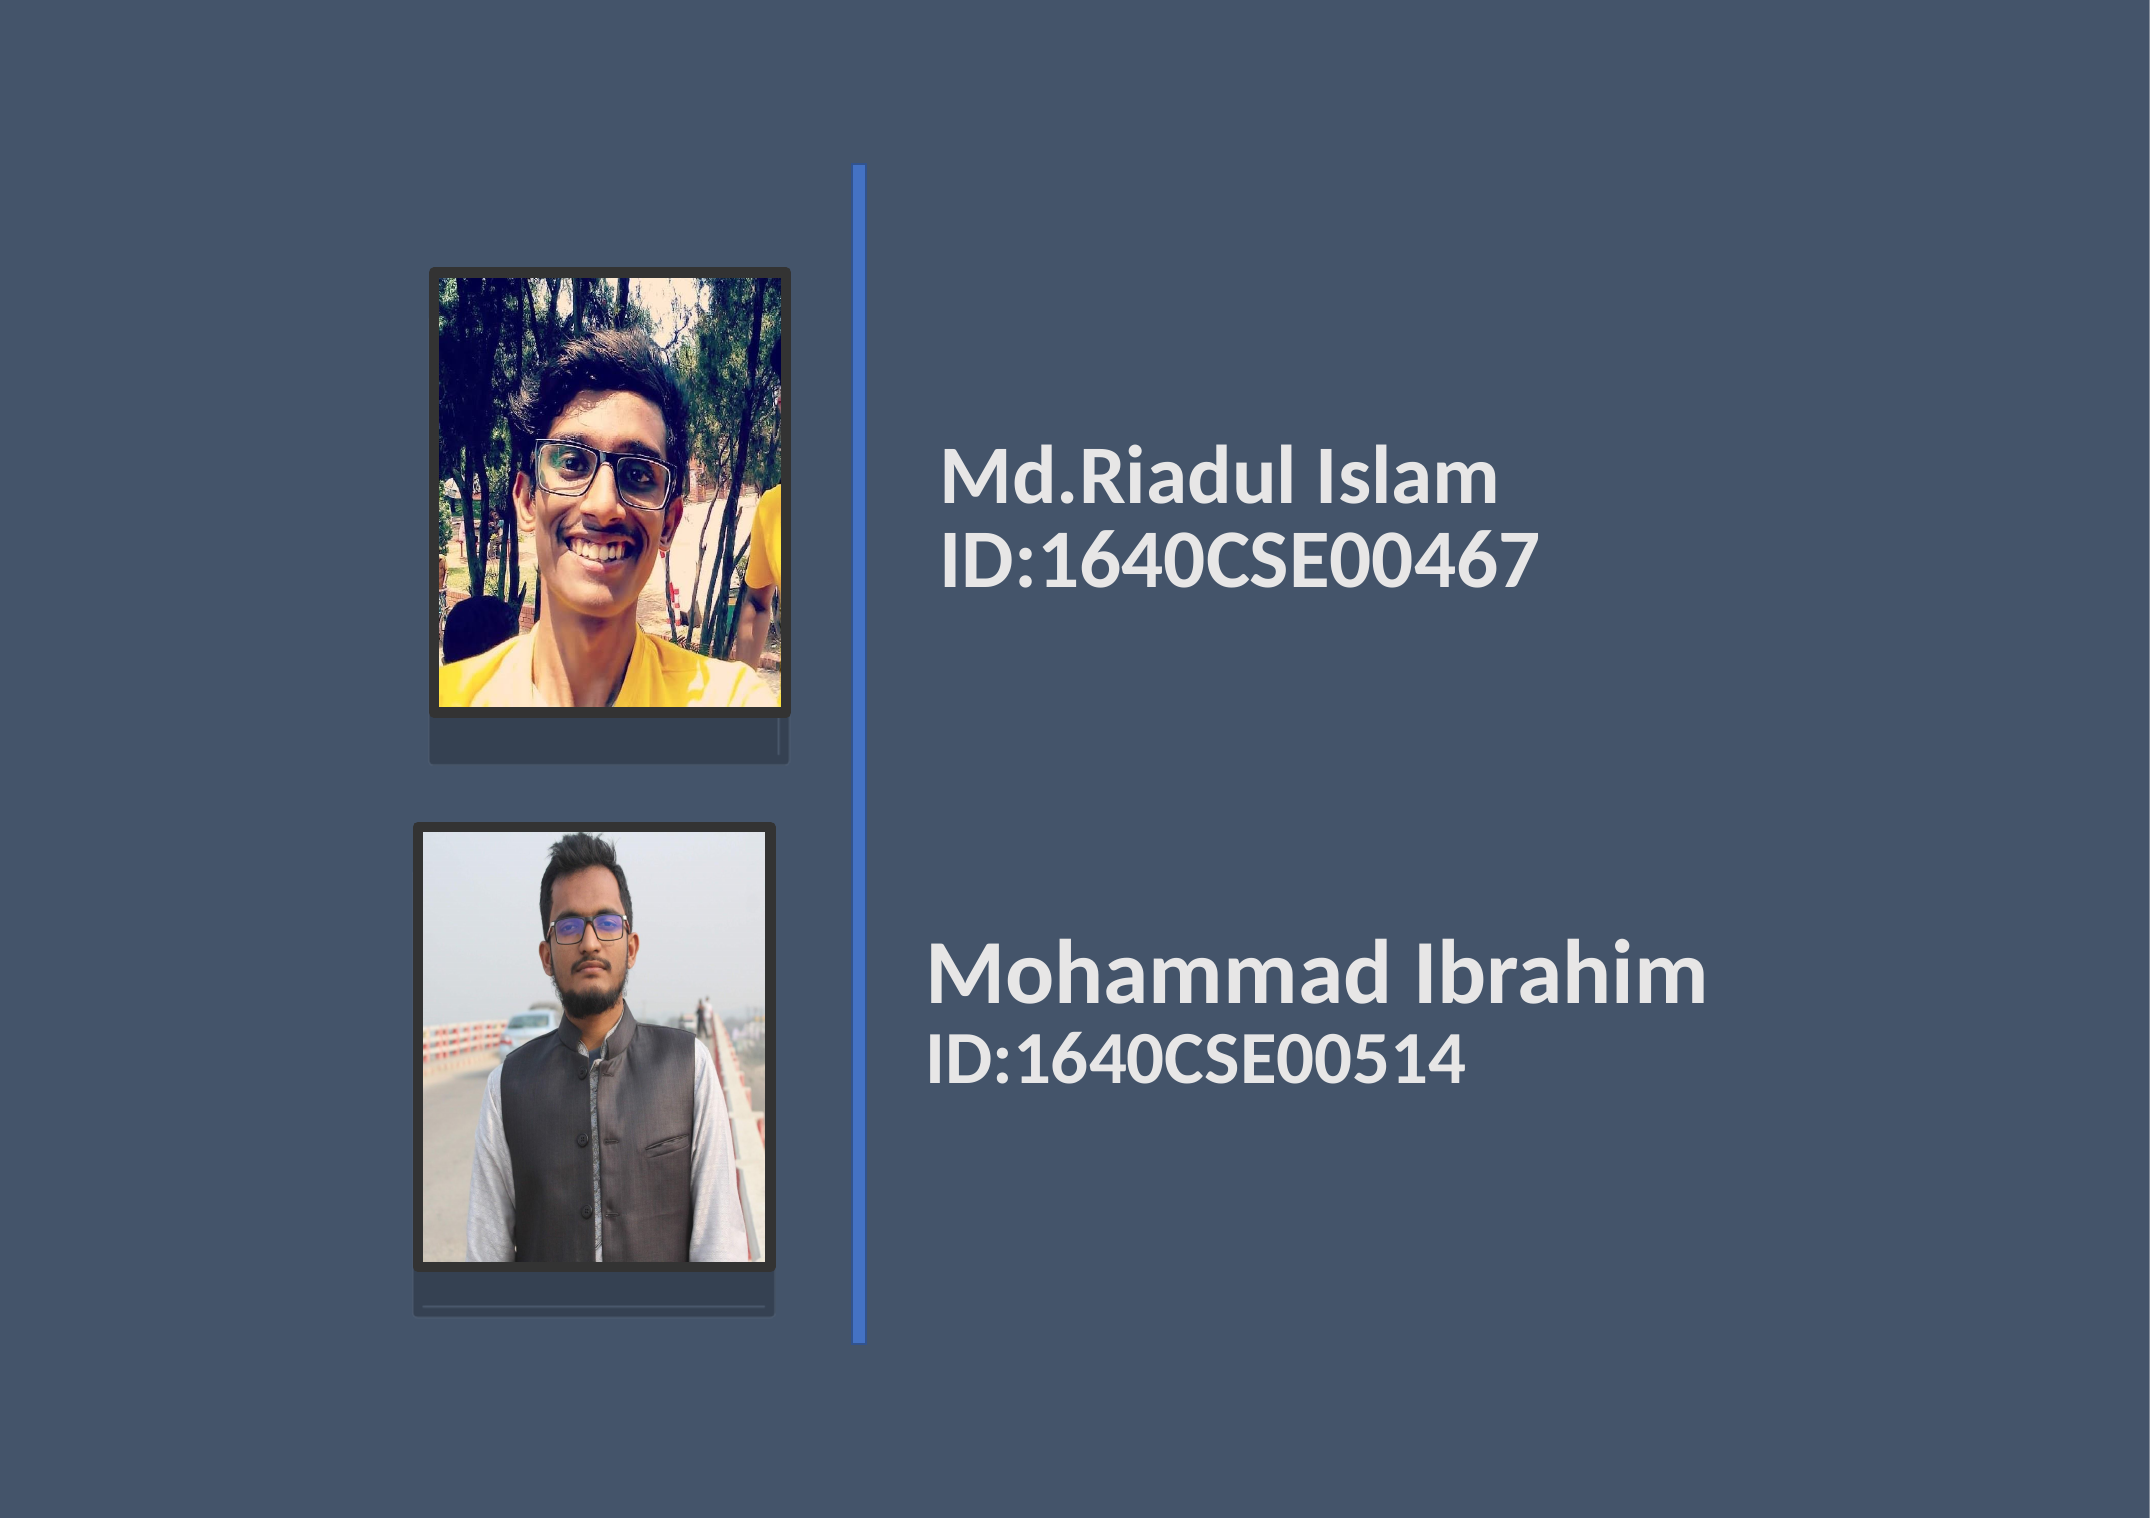

Md.Riadul Islam
ID:1640CSE00467
# Mohammad Ibrahim ID:1640CSE00514